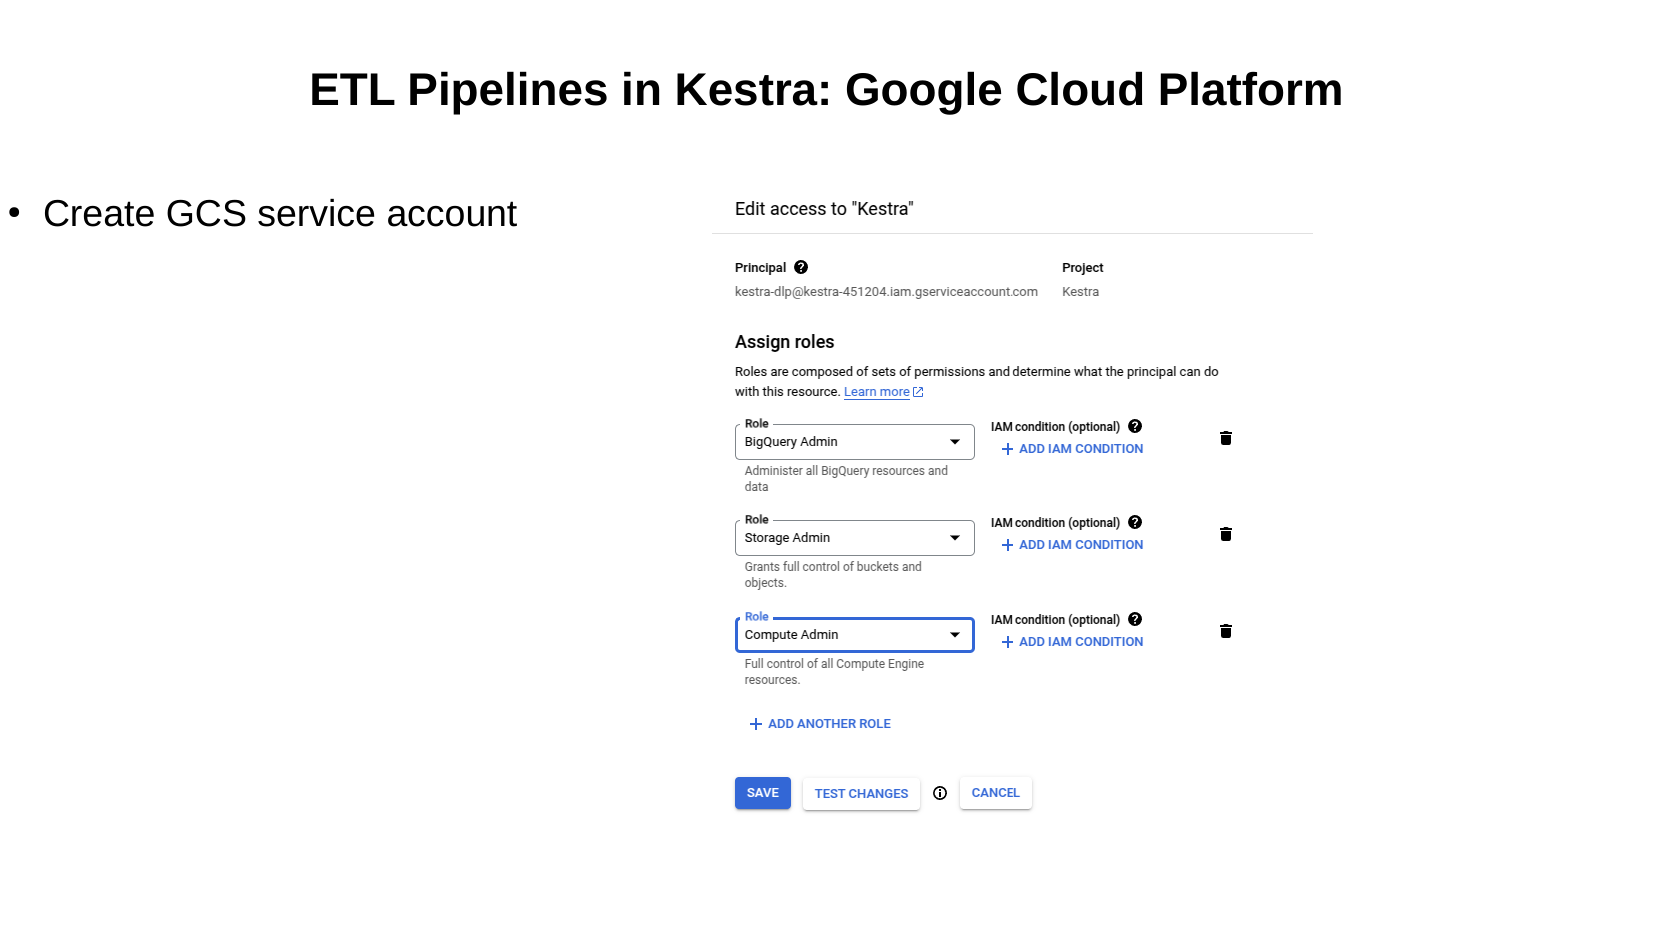

# ETL Pipelines in Kestra: Google Cloud Platform
Create GCS service account